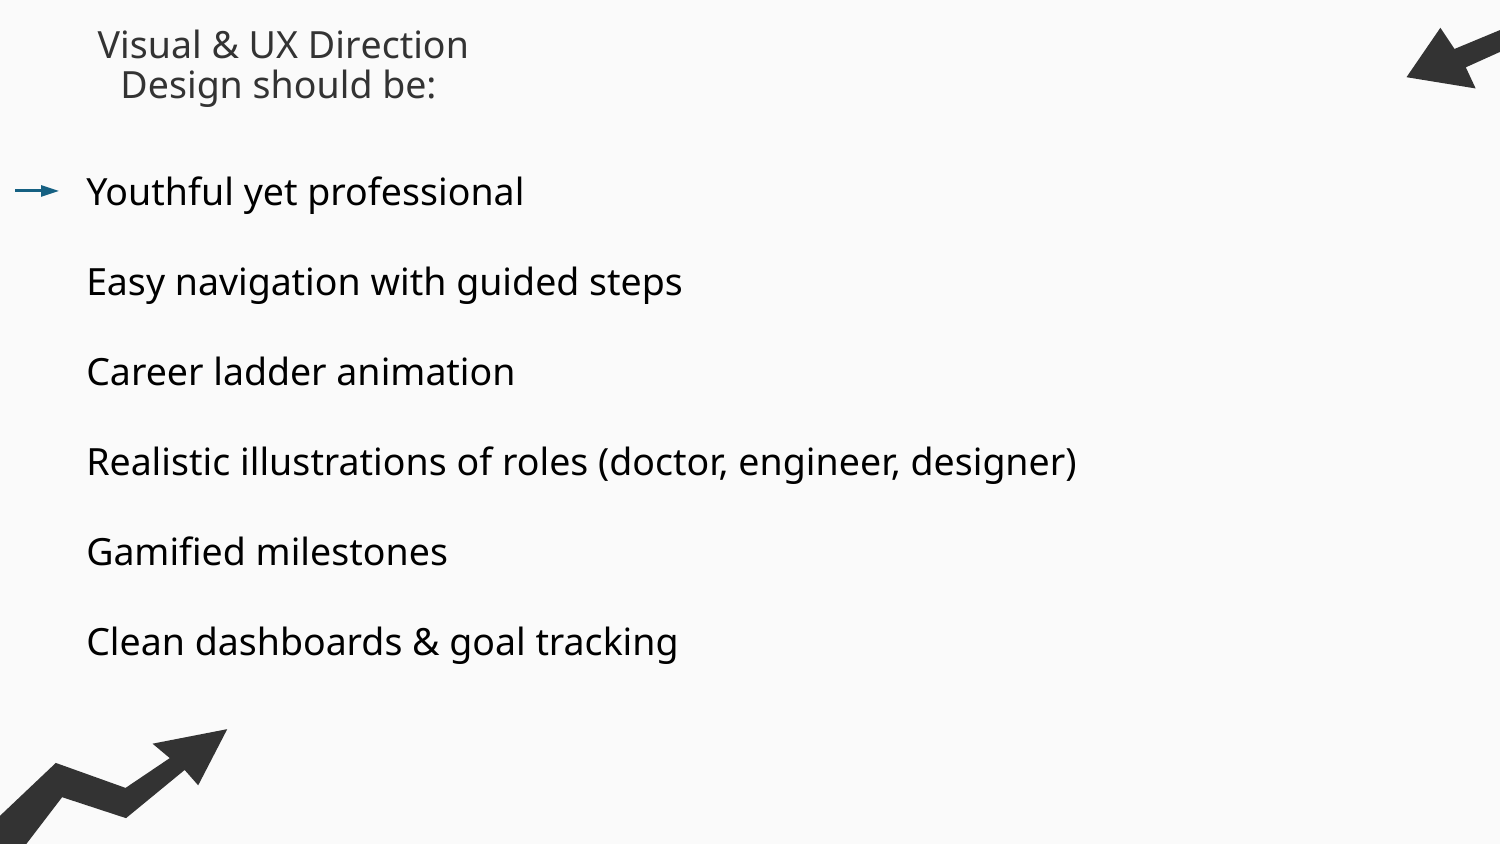

# Visual & UX Direction Design should be:
Youthful yet professional
Easy navigation with guided steps
Career ladder animation
Realistic illustrations of roles (doctor, engineer, designer)
Gamified milestones
Clean dashboards & goal tracking